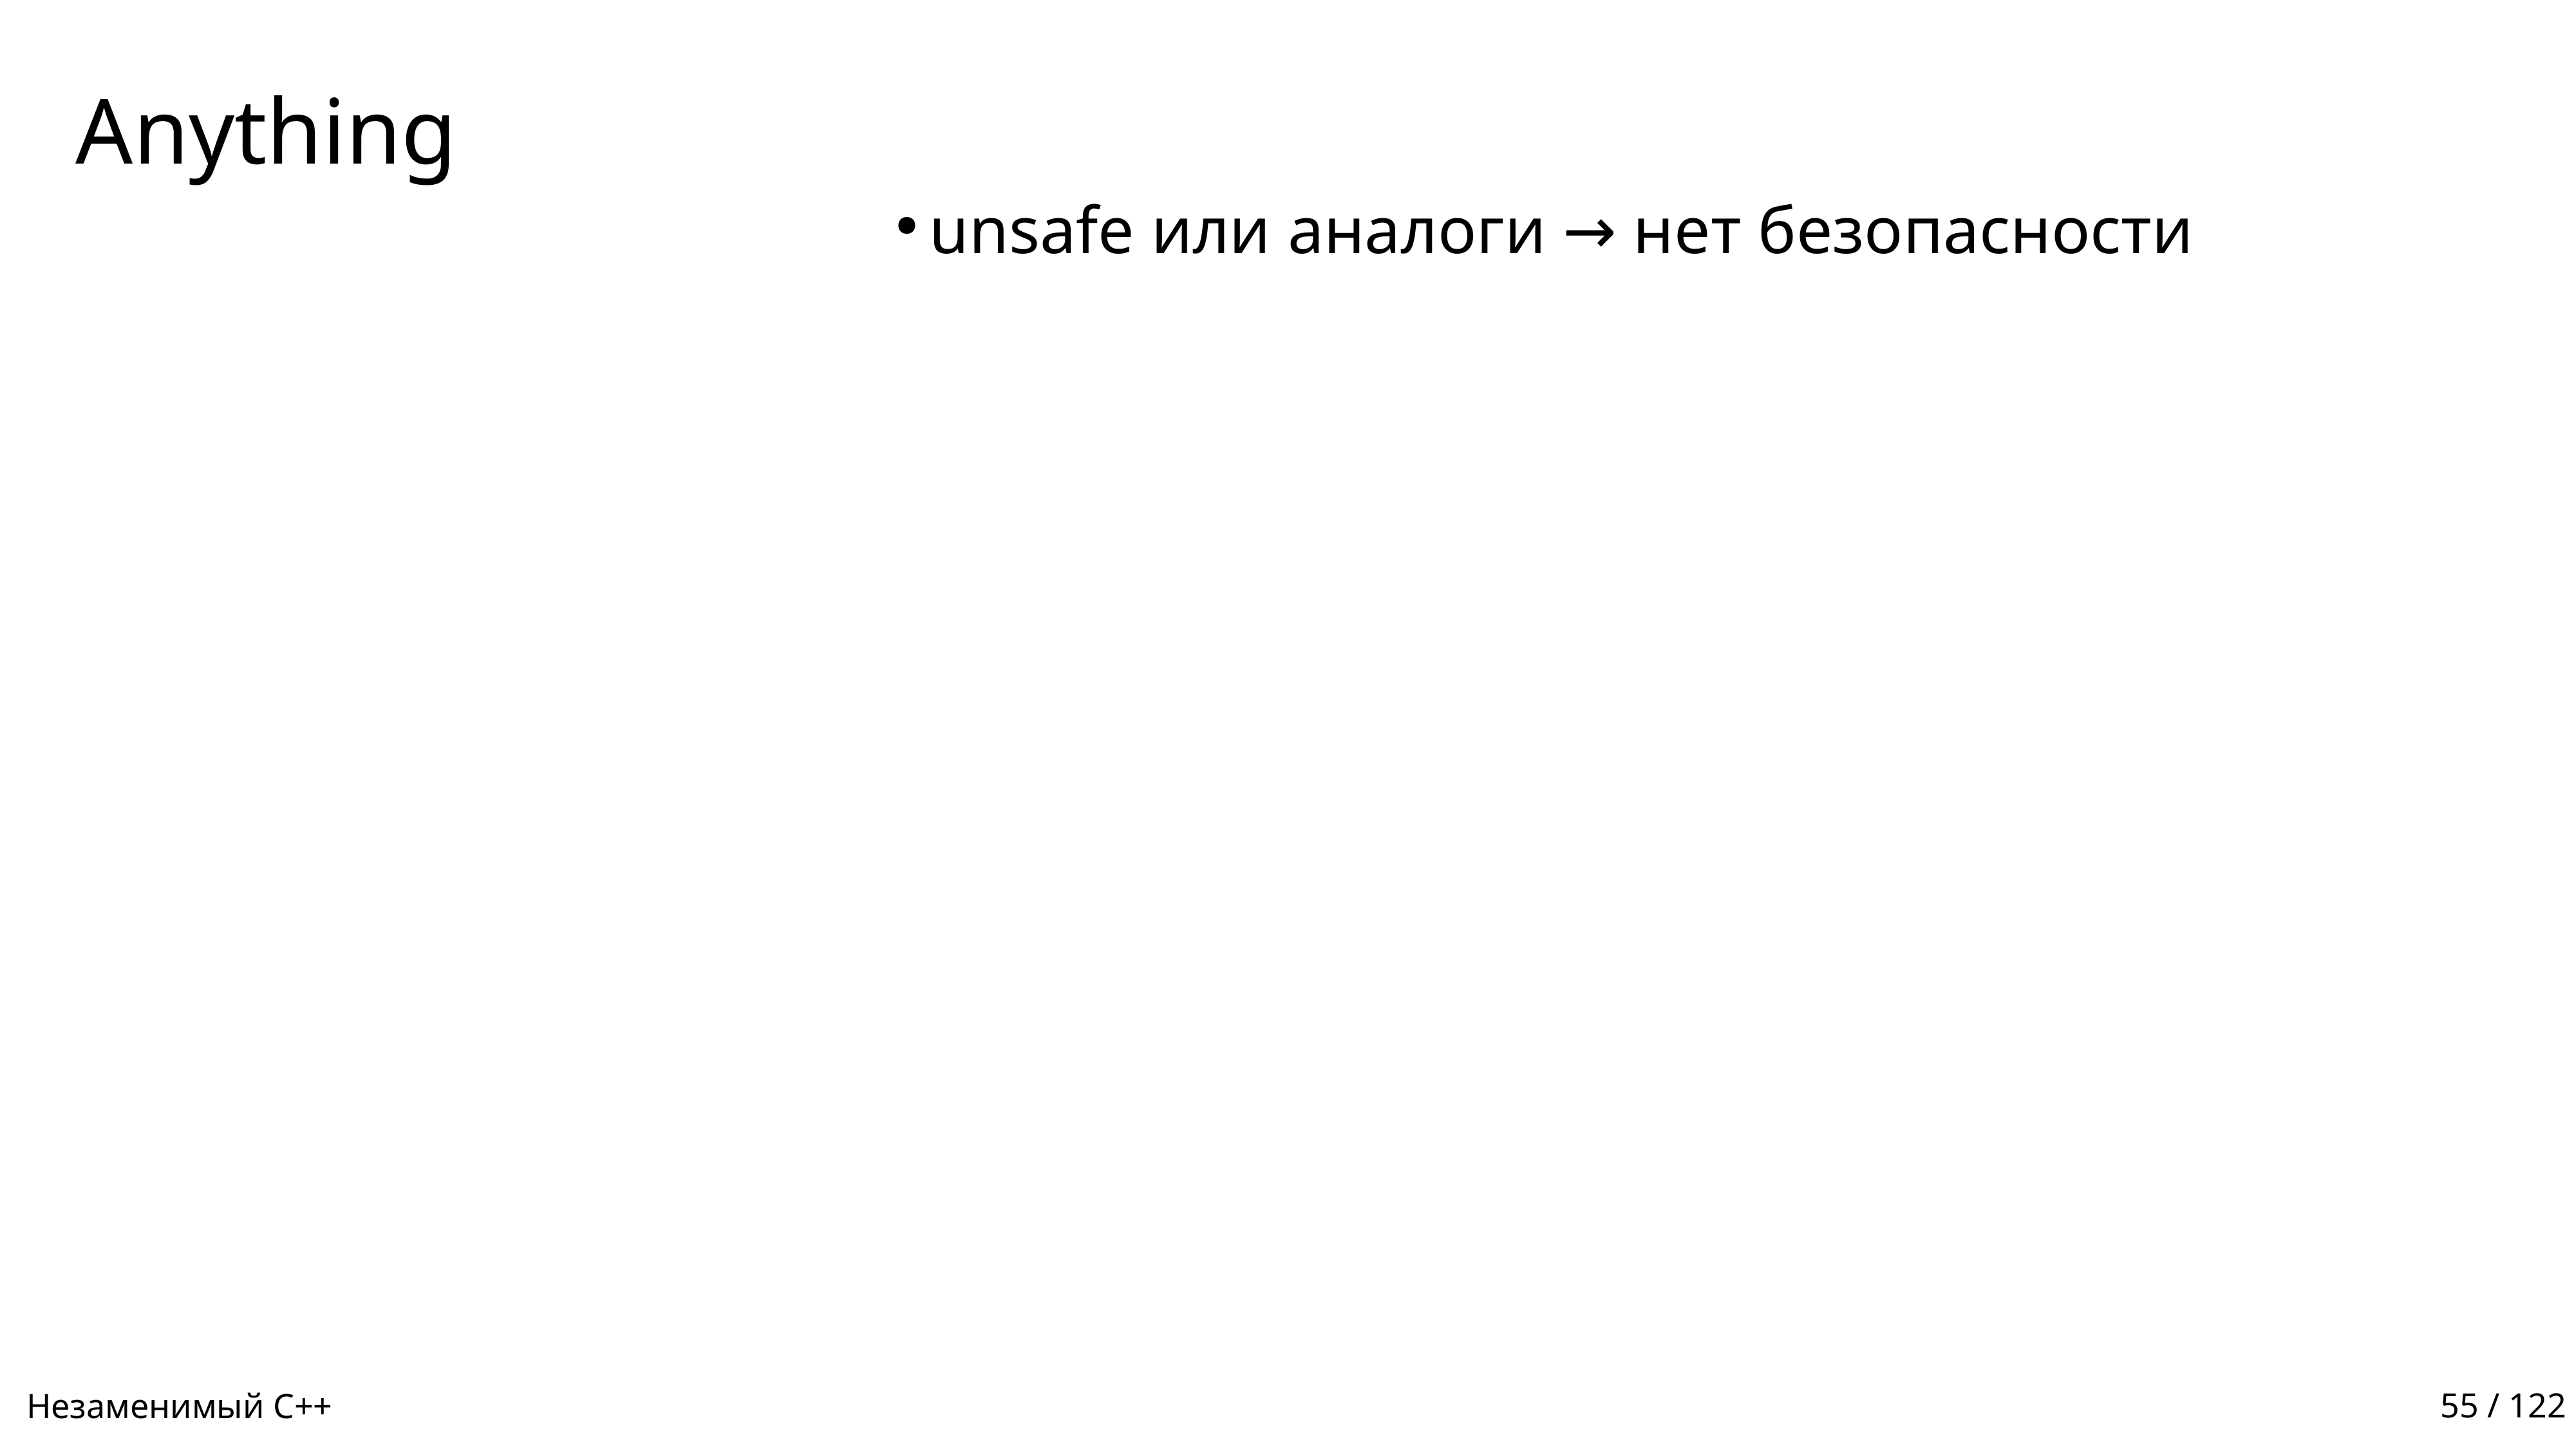

# Anything
unsafe или аналоги → нет безопасности
Незаменимый C++